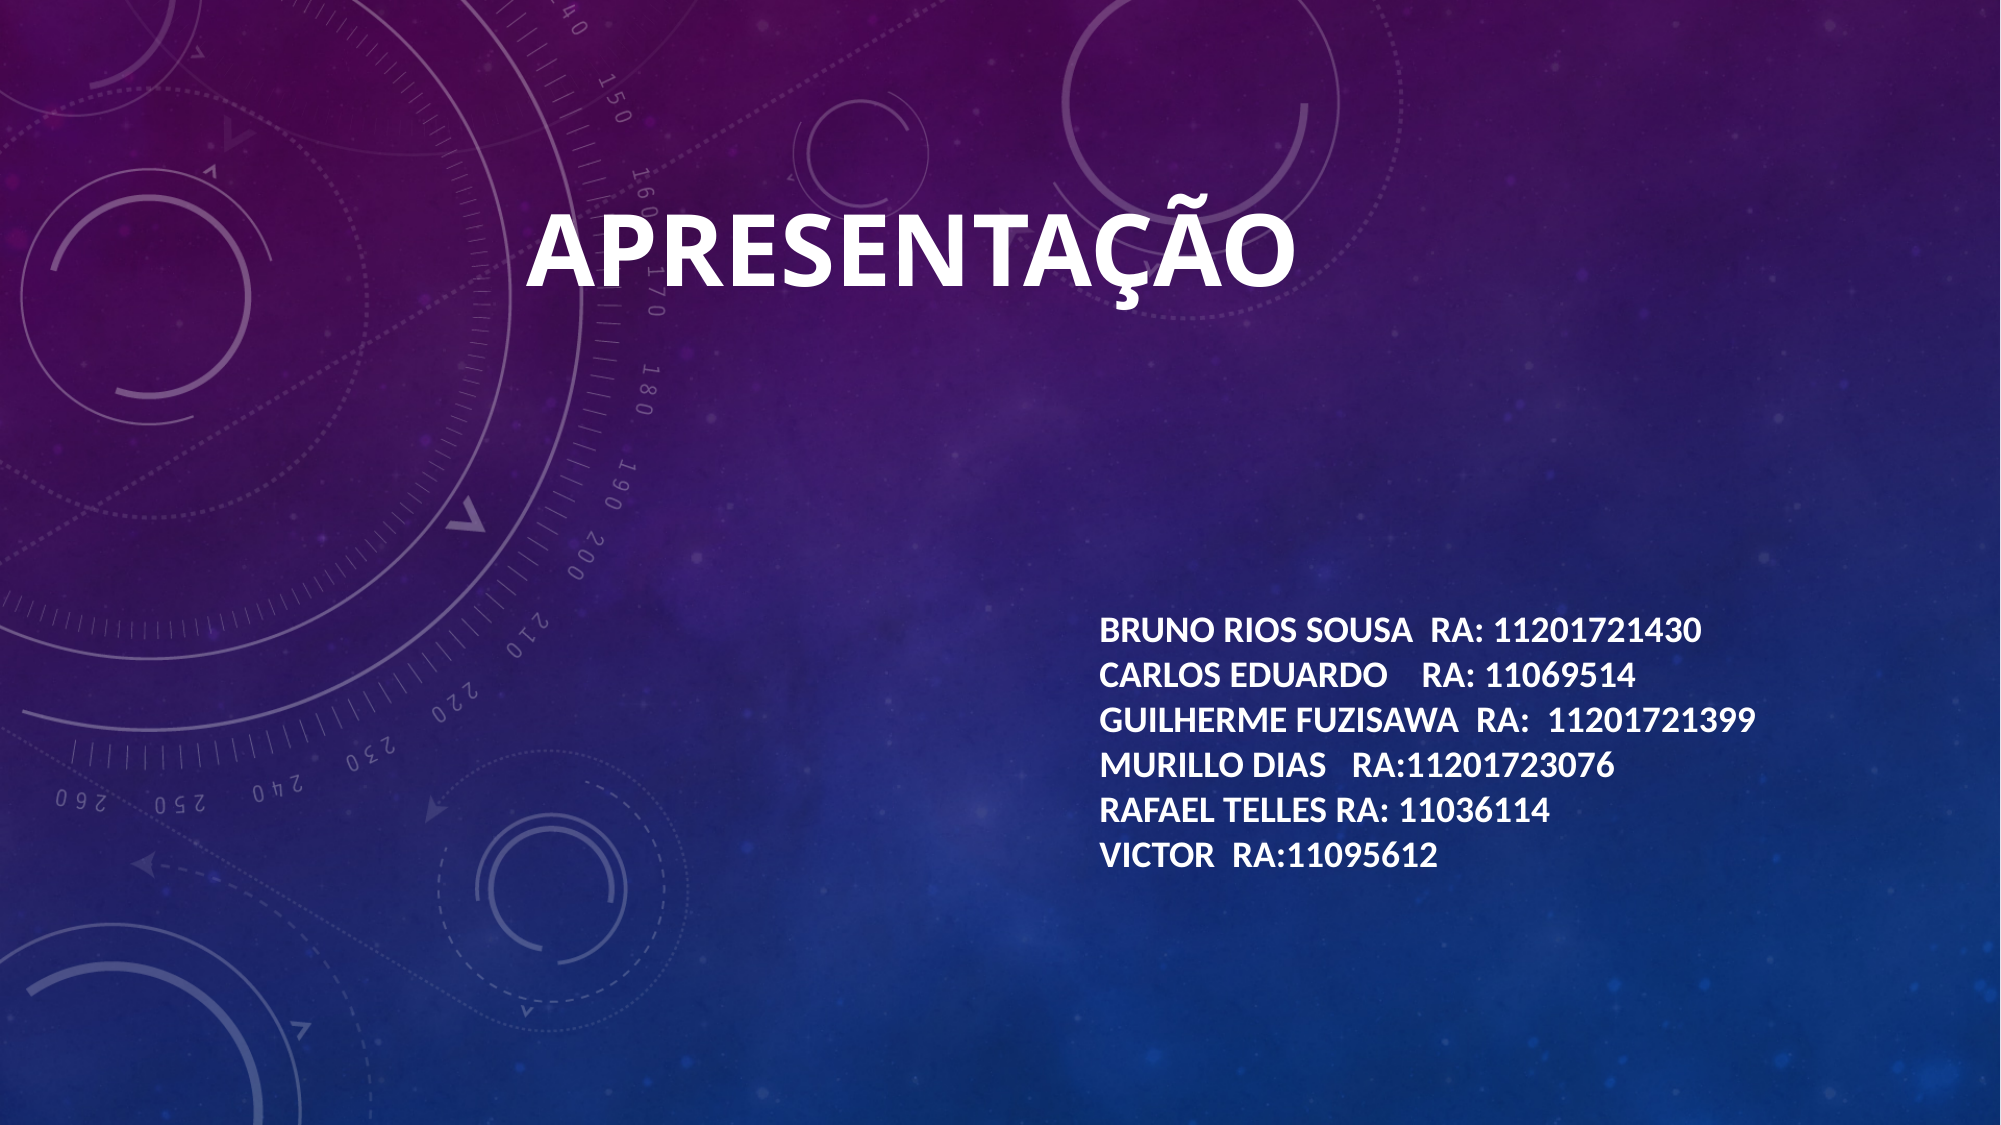

# APRESENTAÇÃO
BRUNO RIOS SOUSA RA: 11201721430
CARLOS EDUARDO RA: 11069514
GUILHERME FUZISAWA RA: 11201721399
MURILLO DIAS RA:11201723076
RAFAEL TELLES RA: 11036114
VICTOR RA:11095612